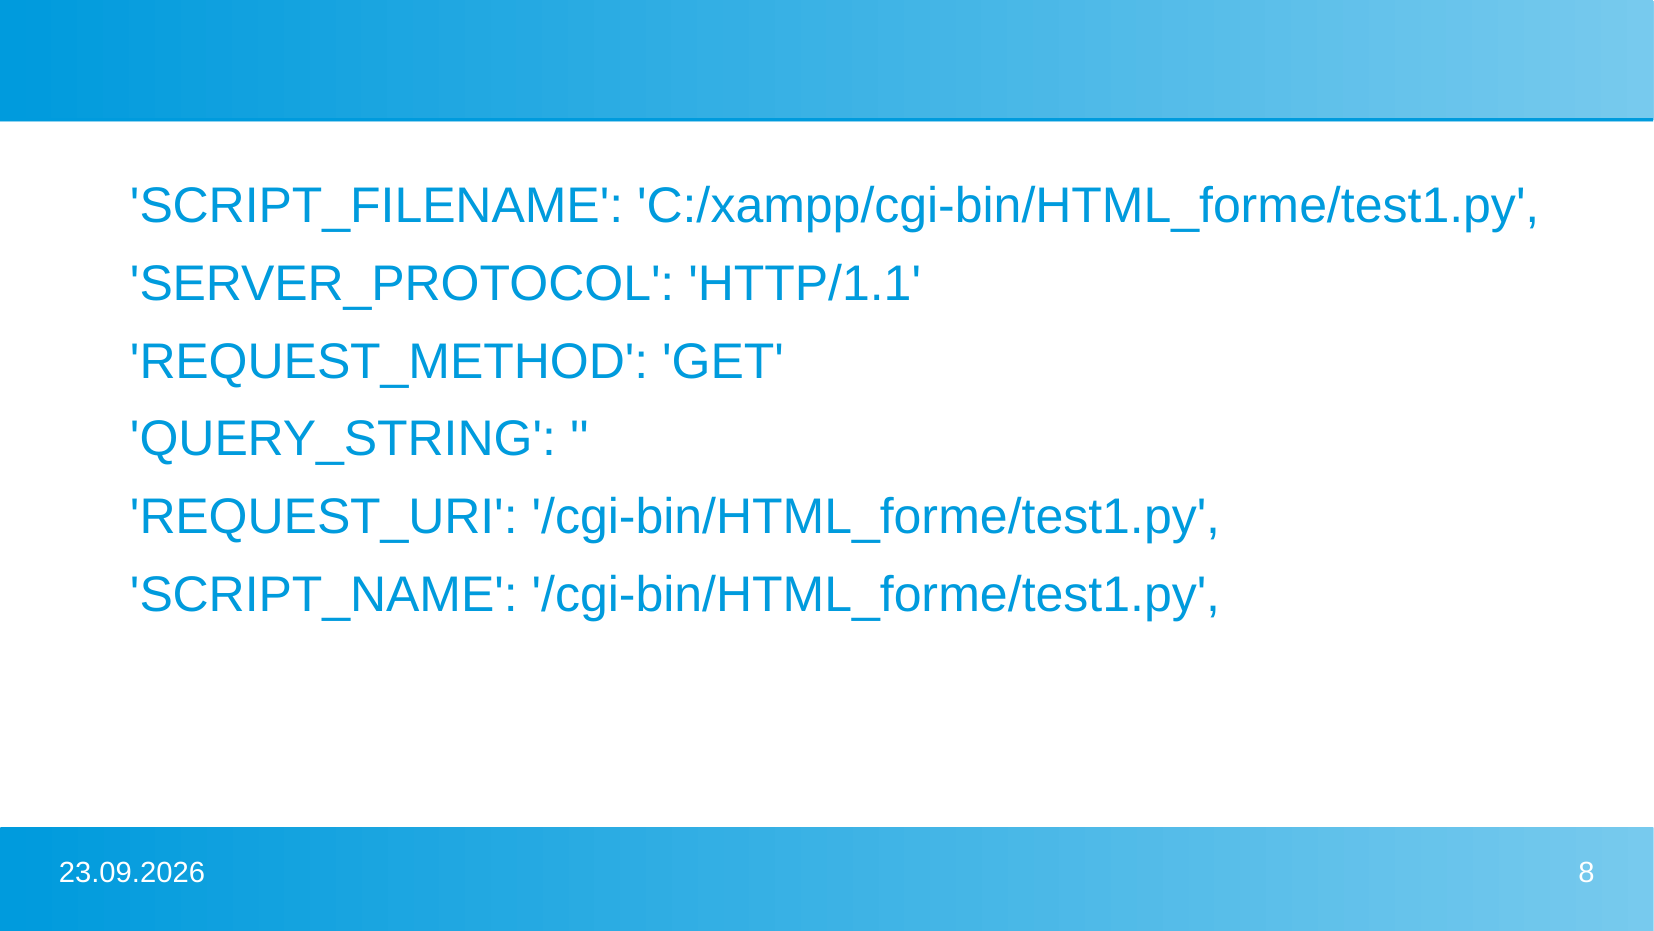

# 'SCRIPT_FILENAME': 'C:/xampp/cgi-bin/HTML_forme/test1.py',
'SERVER_PROTOCOL': 'HTTP/1.1'
'REQUEST_METHOD': 'GET'
'QUERY_STRING': ''
'REQUEST_URI': '/cgi-bin/HTML_forme/test1.py',
'SCRIPT_NAME': '/cgi-bin/HTML_forme/test1.py',
8